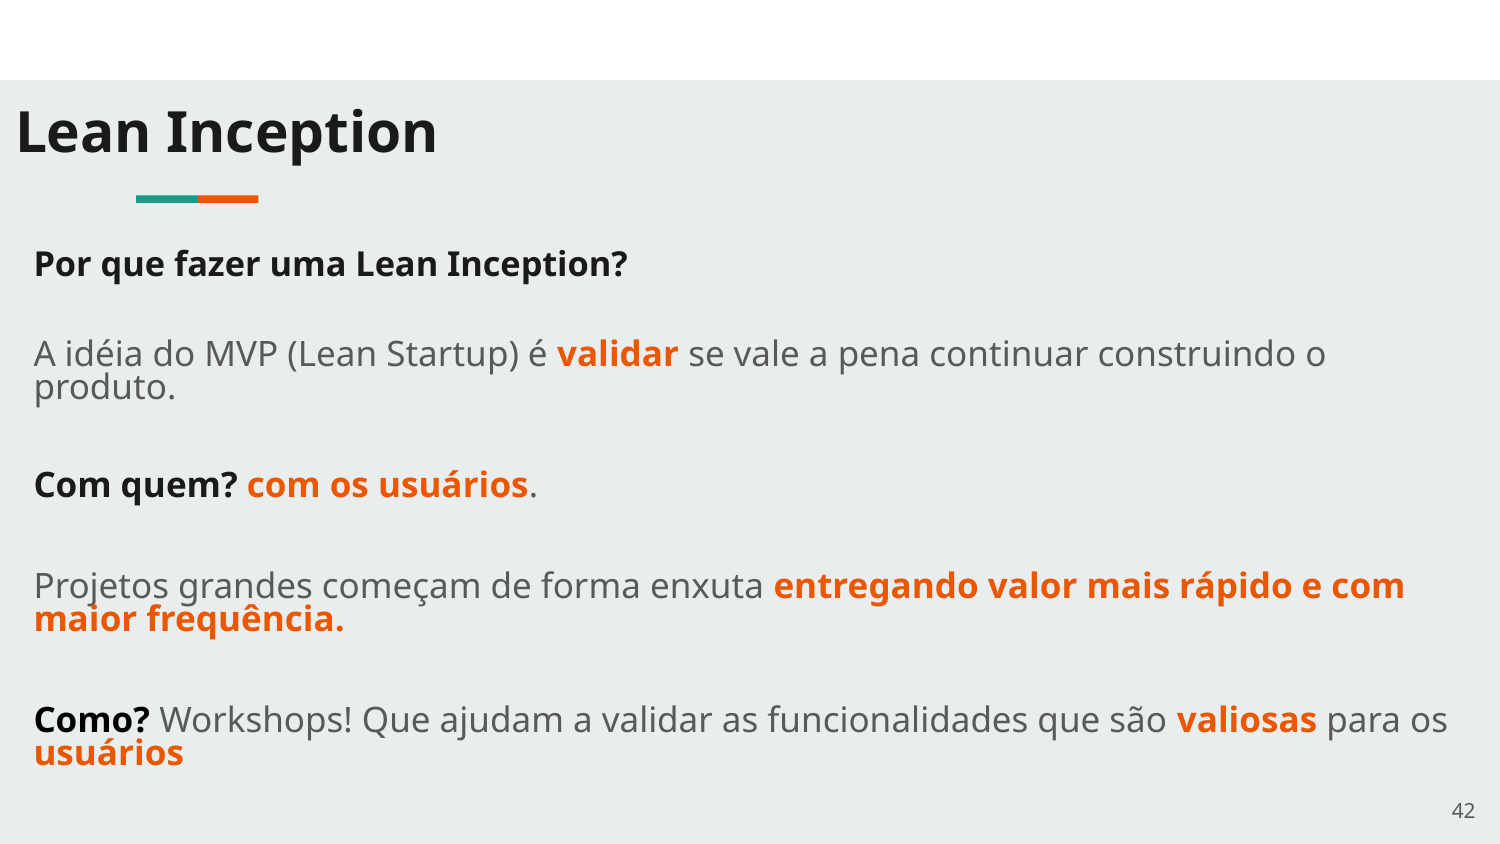

# Lean Inception
Por que fazer uma Lean Inception?
A idéia do MVP (Lean Startup) é validar se vale a pena continuar construindo o produto.
Com quem? com os usuários.
Projetos grandes começam de forma enxuta entregando valor mais rápido e com maior frequência.
Como? Workshops! Que ajudam a validar as funcionalidades que são valiosas para os usuários